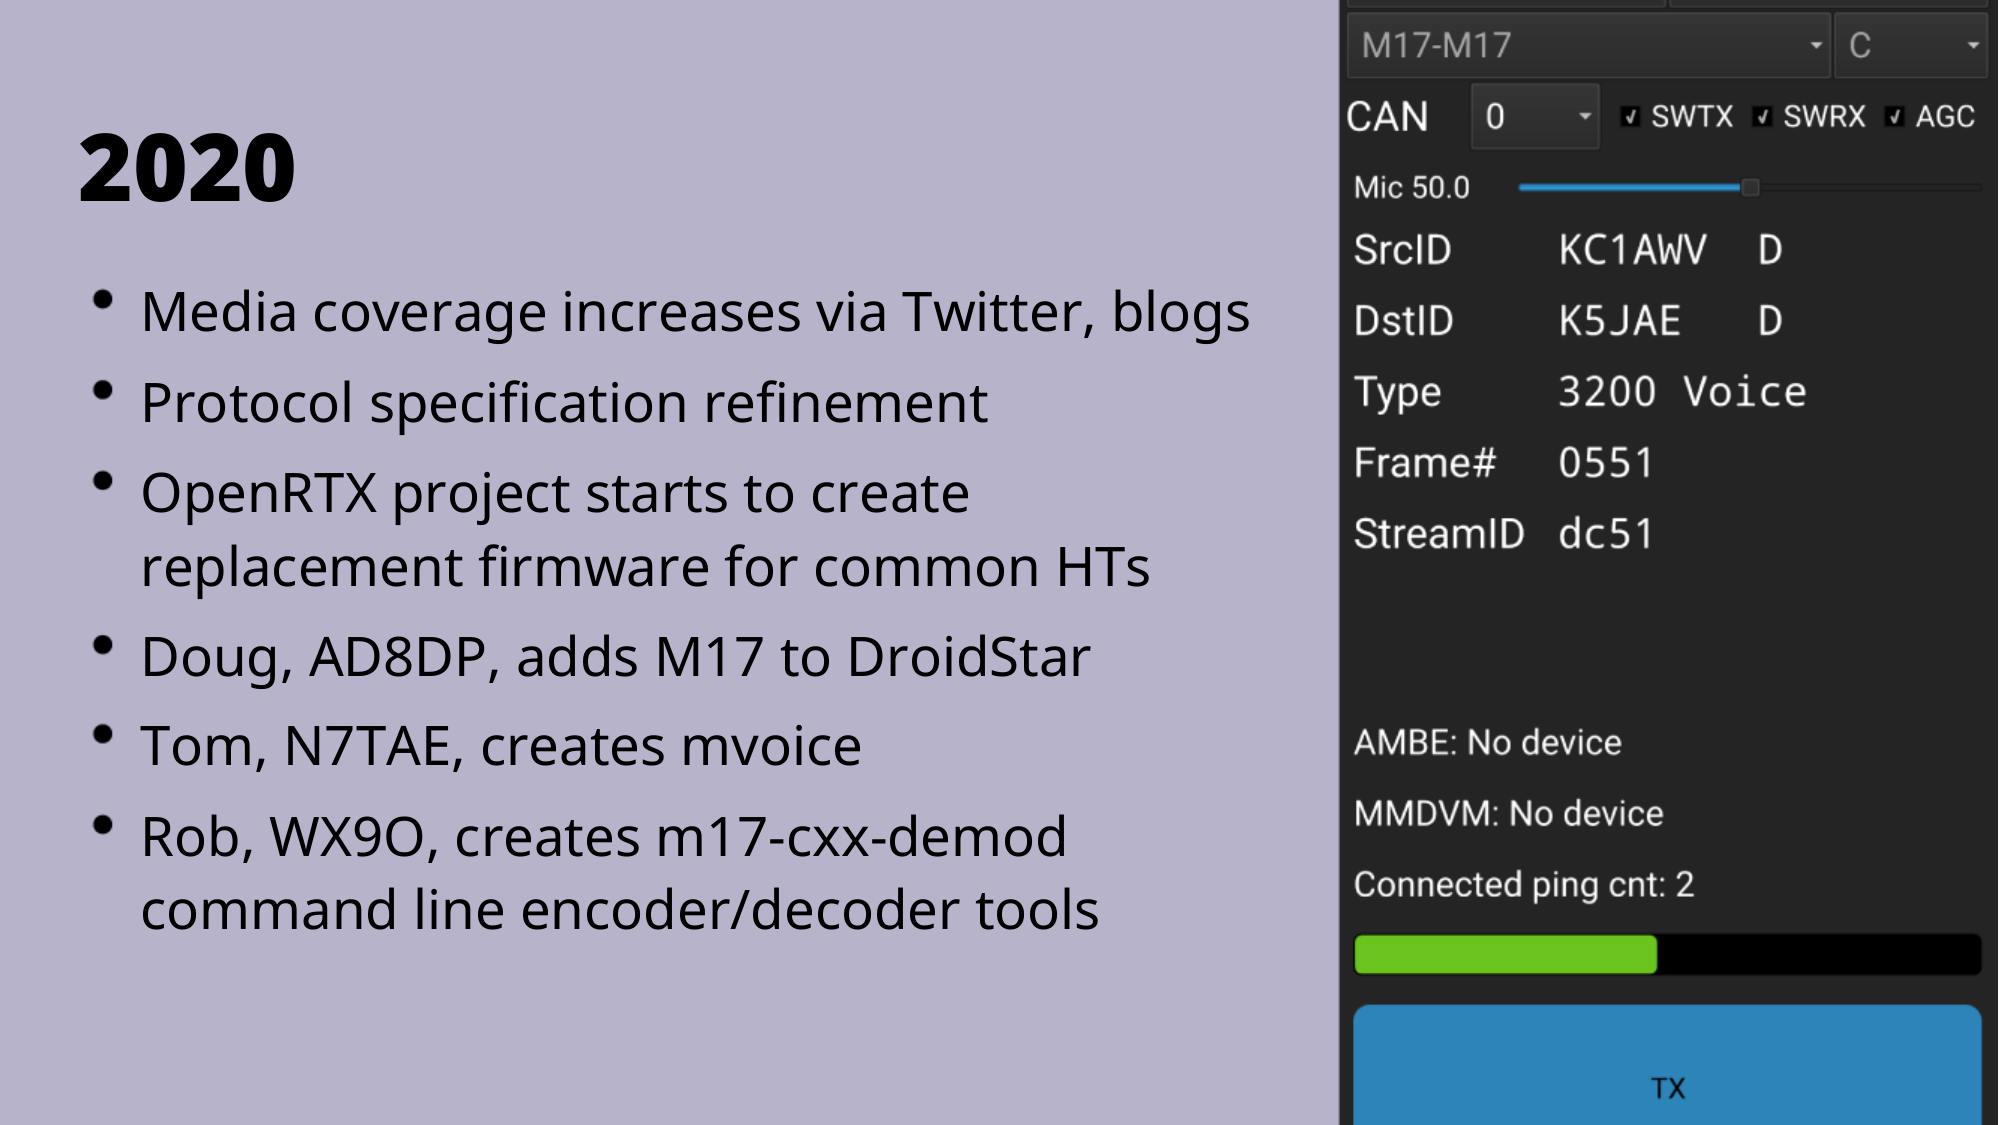

2020
Media coverage increases via Twitter, blogs
Protocol specification refinement
OpenRTX project starts to create
replacement firmware for common HTs
Doug, AD8DP, adds M17 to DroidStar
Tom, N7TAE, creates mvoice
Rob, WX9O, creates m17-cxx-demod
command line encoder/decoder tools